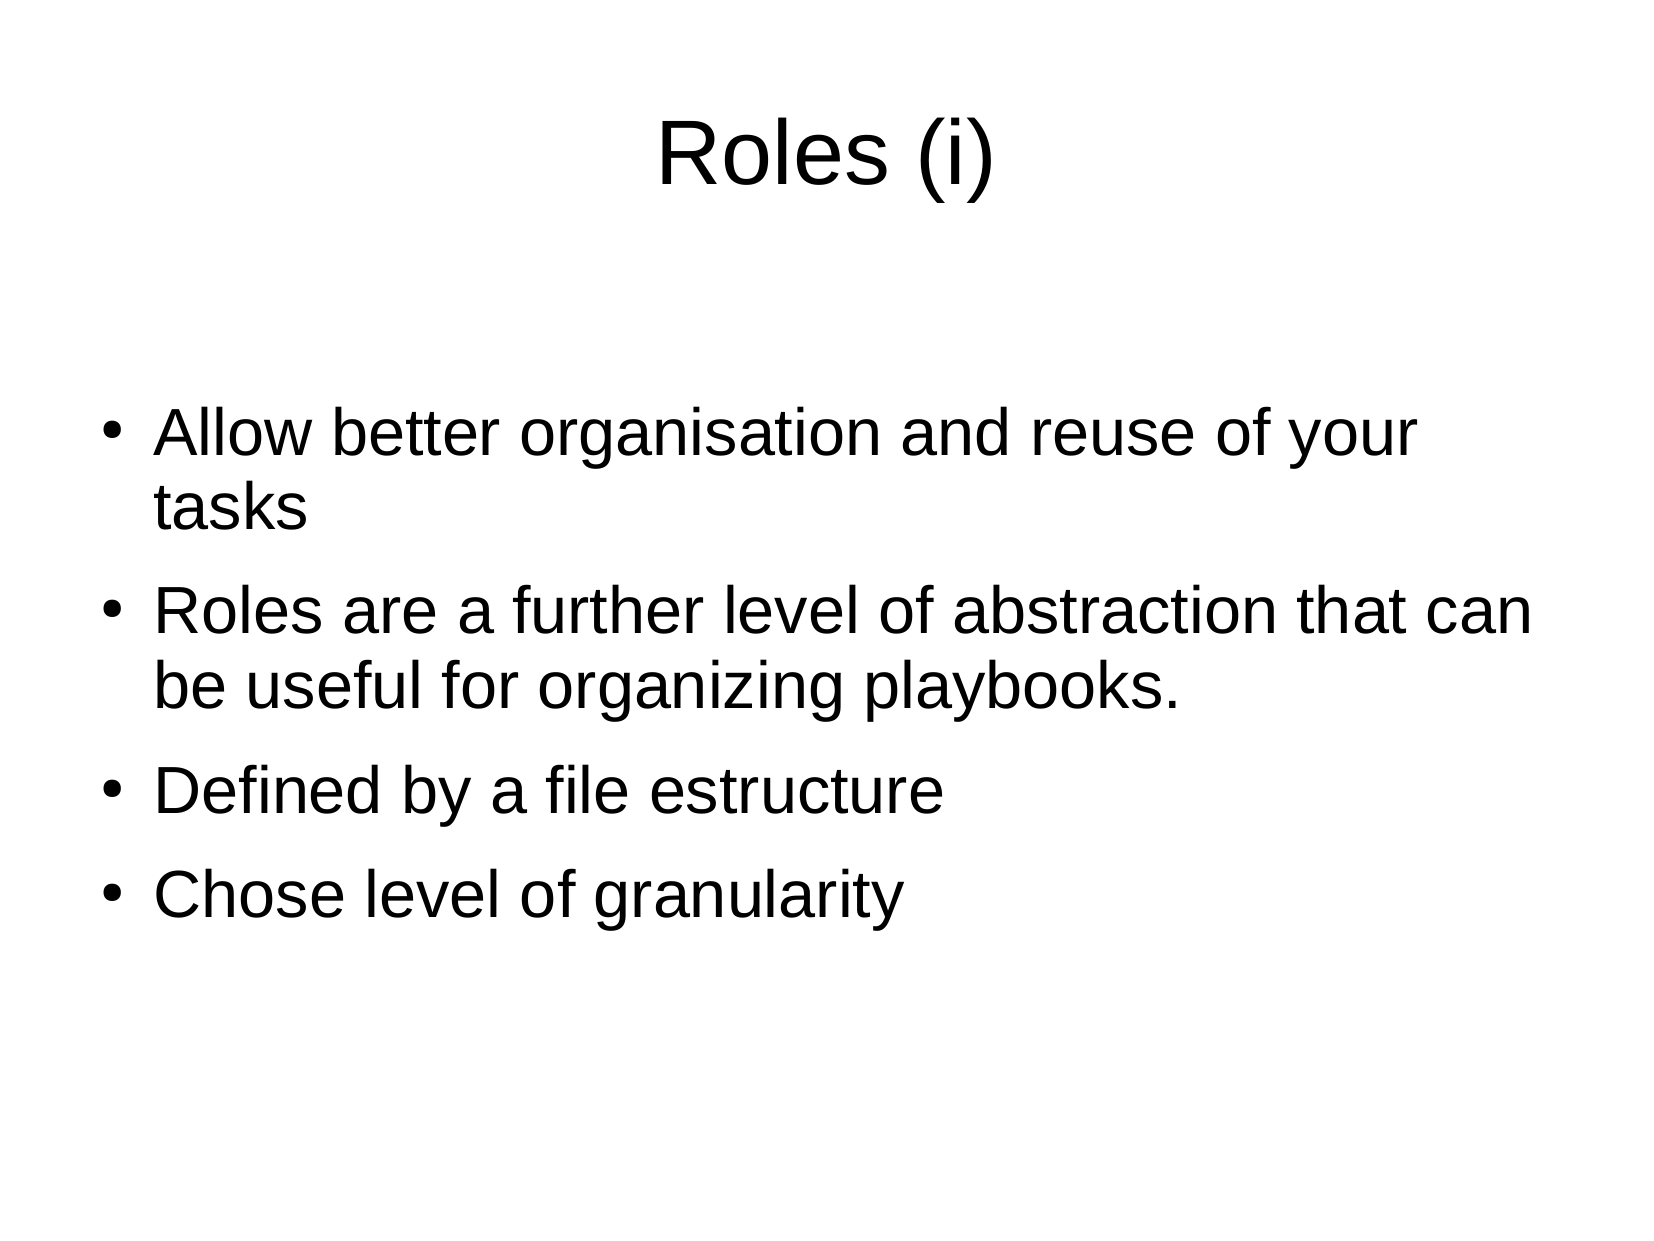

# Roles (i)
Allow better organisation and reuse of your tasks
Roles are a further level of abstraction that can be useful for organizing playbooks.
Defined by a file estructure
Chose level of granularity